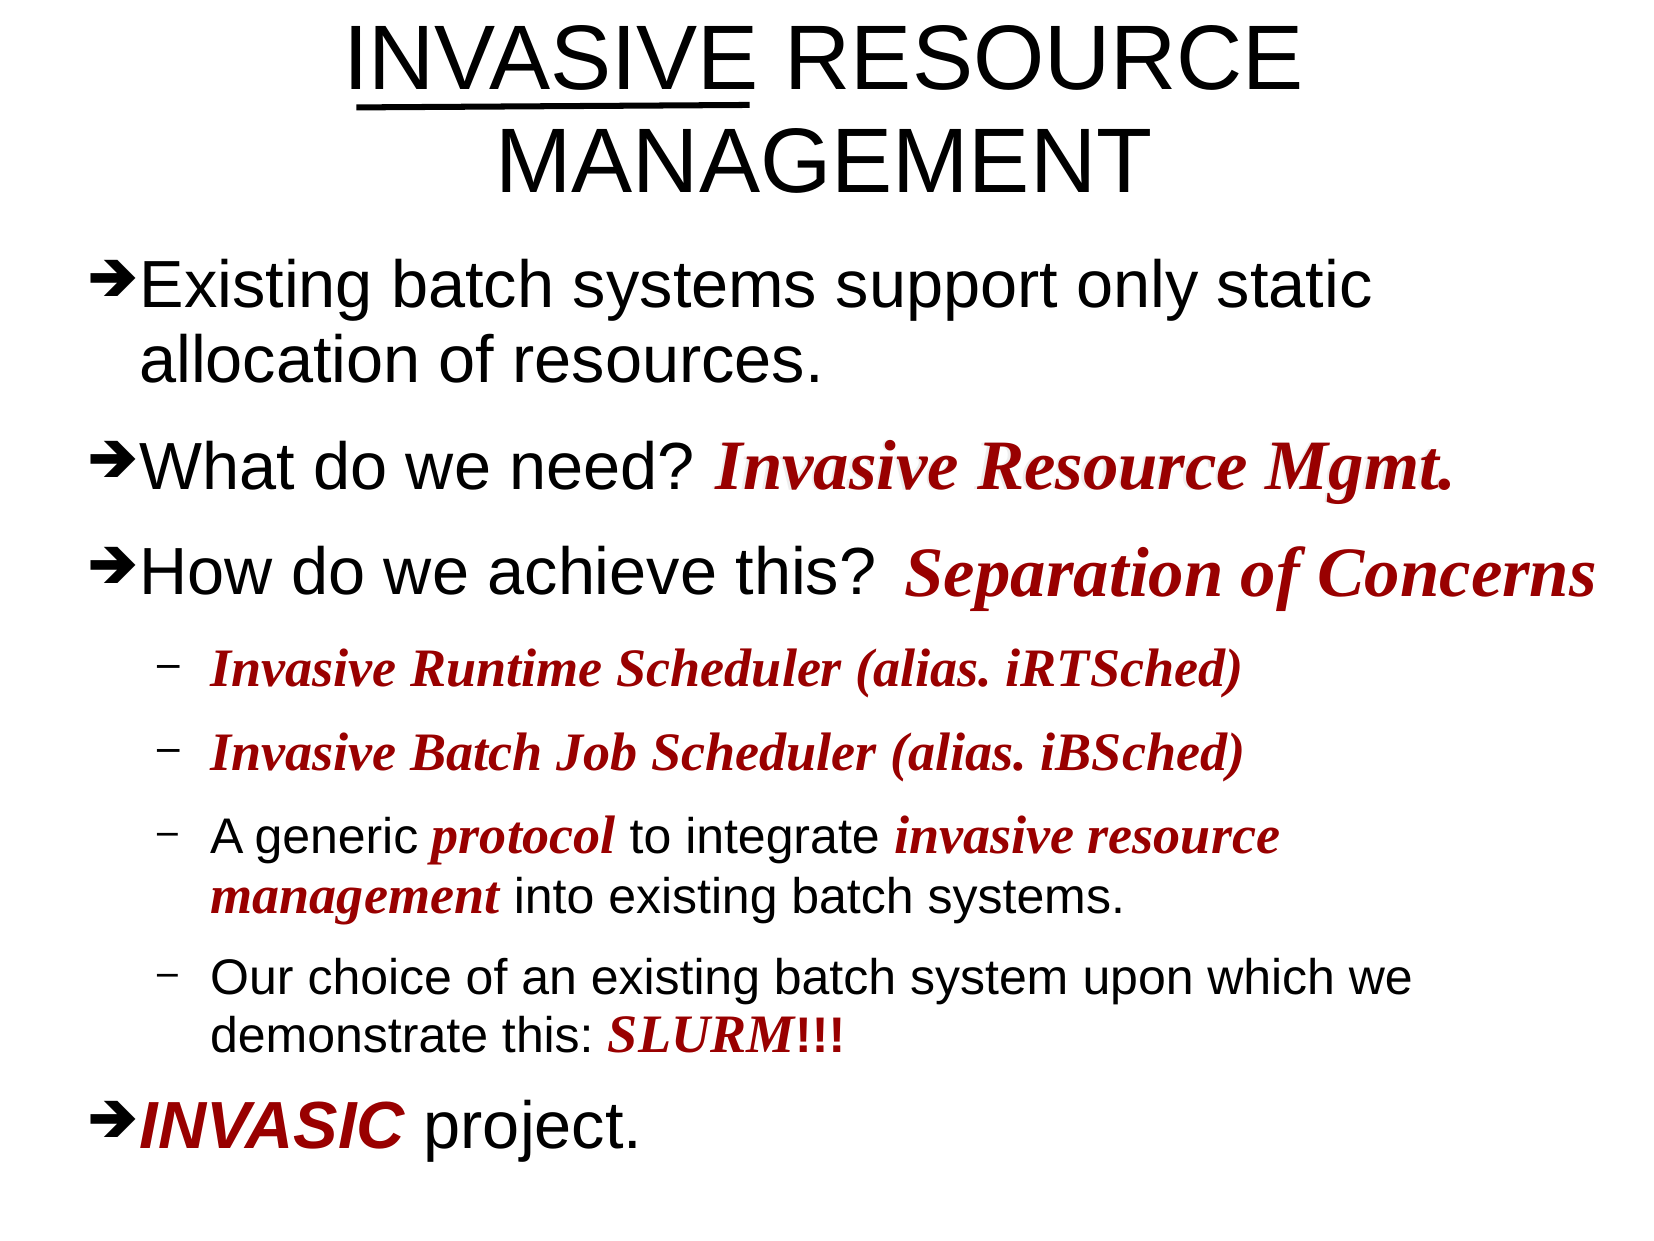

INVASIVE RESOURCE MANAGEMENT
# Existing batch systems support only static allocation of resources.
What do we need? Invasive Resource Mgmt.
How do we achieve this?
Invasive Runtime Scheduler (alias. iRTSched)
Invasive Batch Job Scheduler (alias. iBSched)
A generic protocol to integrate invasive resource management into existing batch systems.
Our choice of an existing batch system upon which we demonstrate this: SLURM!!!
INVASIC project.
Invasive Resource Mgmt.
Separation of Concerns
Separation of Concerns